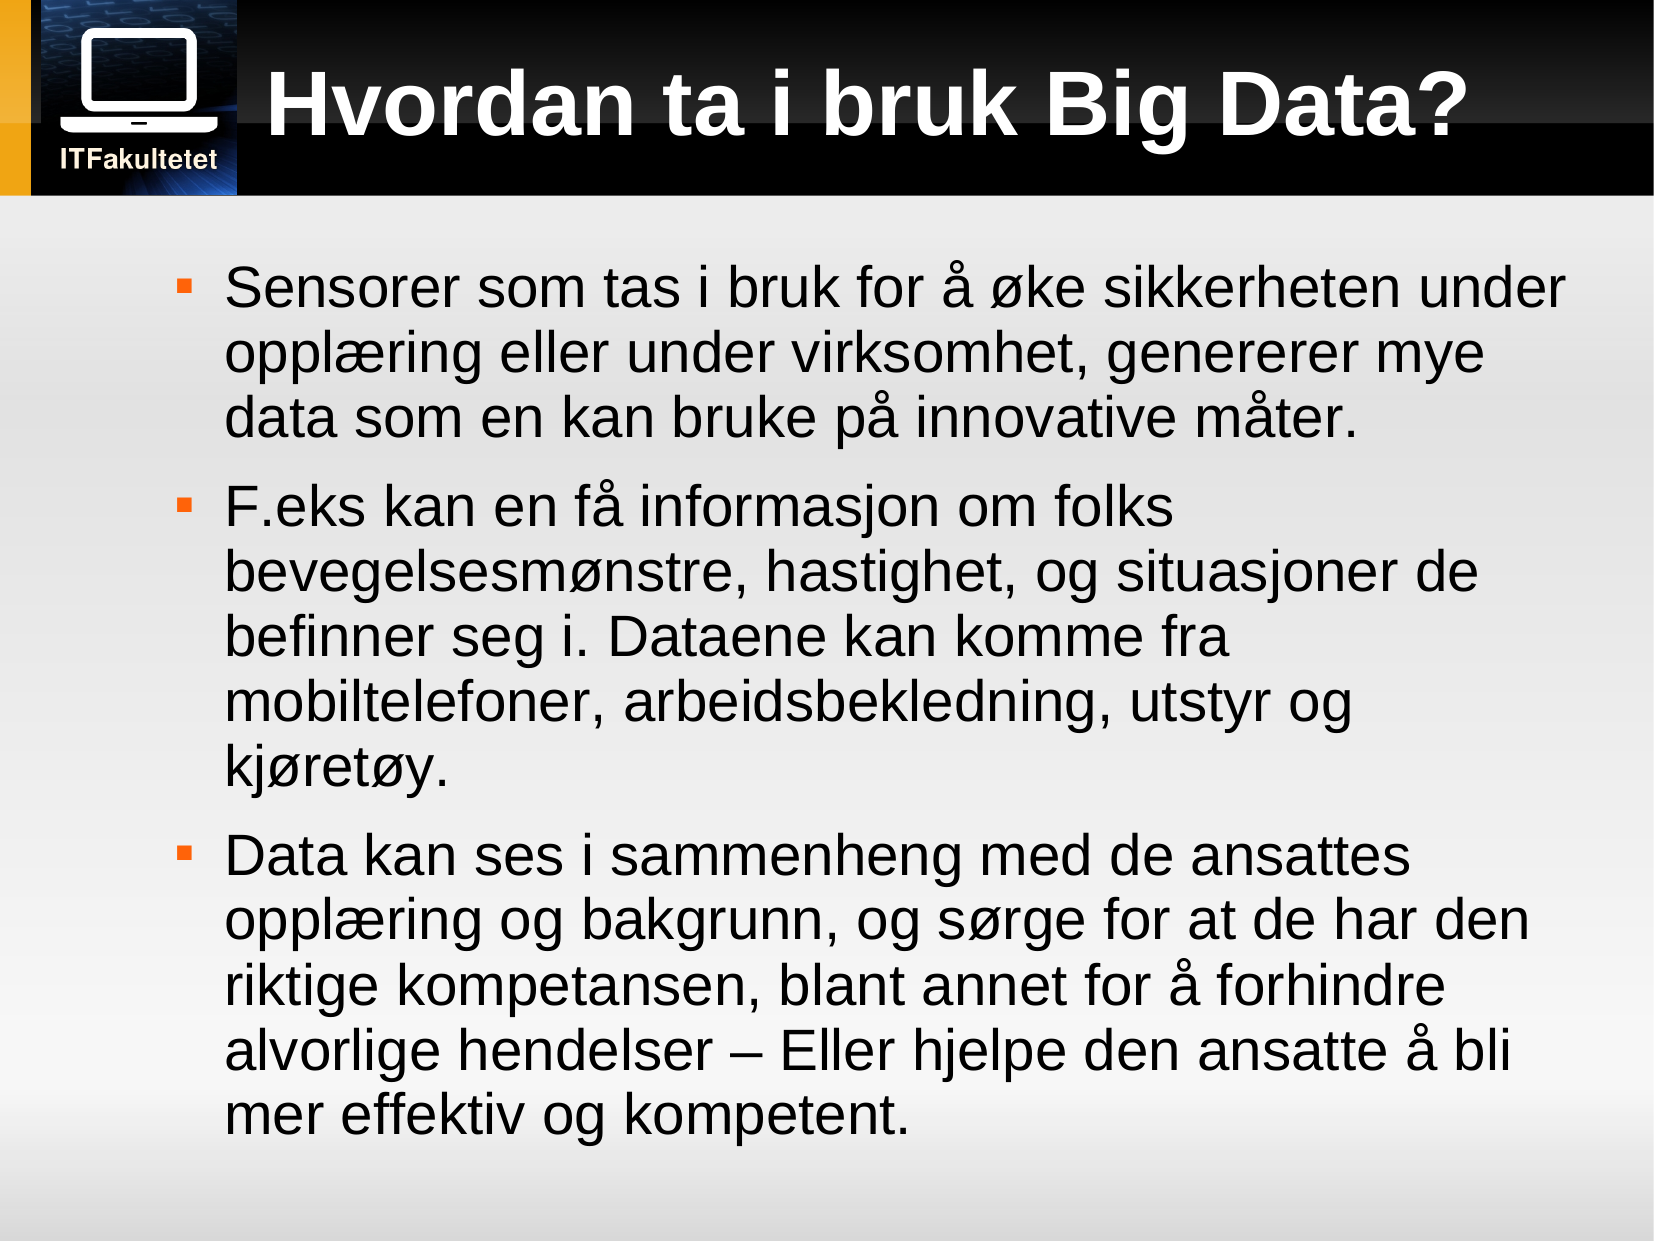

# Hvordan ta i bruk Big Data?
Sensorer som tas i bruk for å øke sikkerheten under opplæring eller under virksomhet, genererer mye data som en kan bruke på innovative måter.
F.eks kan en få informasjon om folks bevegelsesmønstre, hastighet, og situasjoner de befinner seg i. Dataene kan komme fra mobiltelefoner, arbeidsbekledning, utstyr og kjøretøy.
Data kan ses i sammenheng med de ansattes opplæring og bakgrunn, og sørge for at de har den riktige kompetansen, blant annet for å forhindre alvorlige hendelser – Eller hjelpe den ansatte å bli mer effektiv og kompetent.